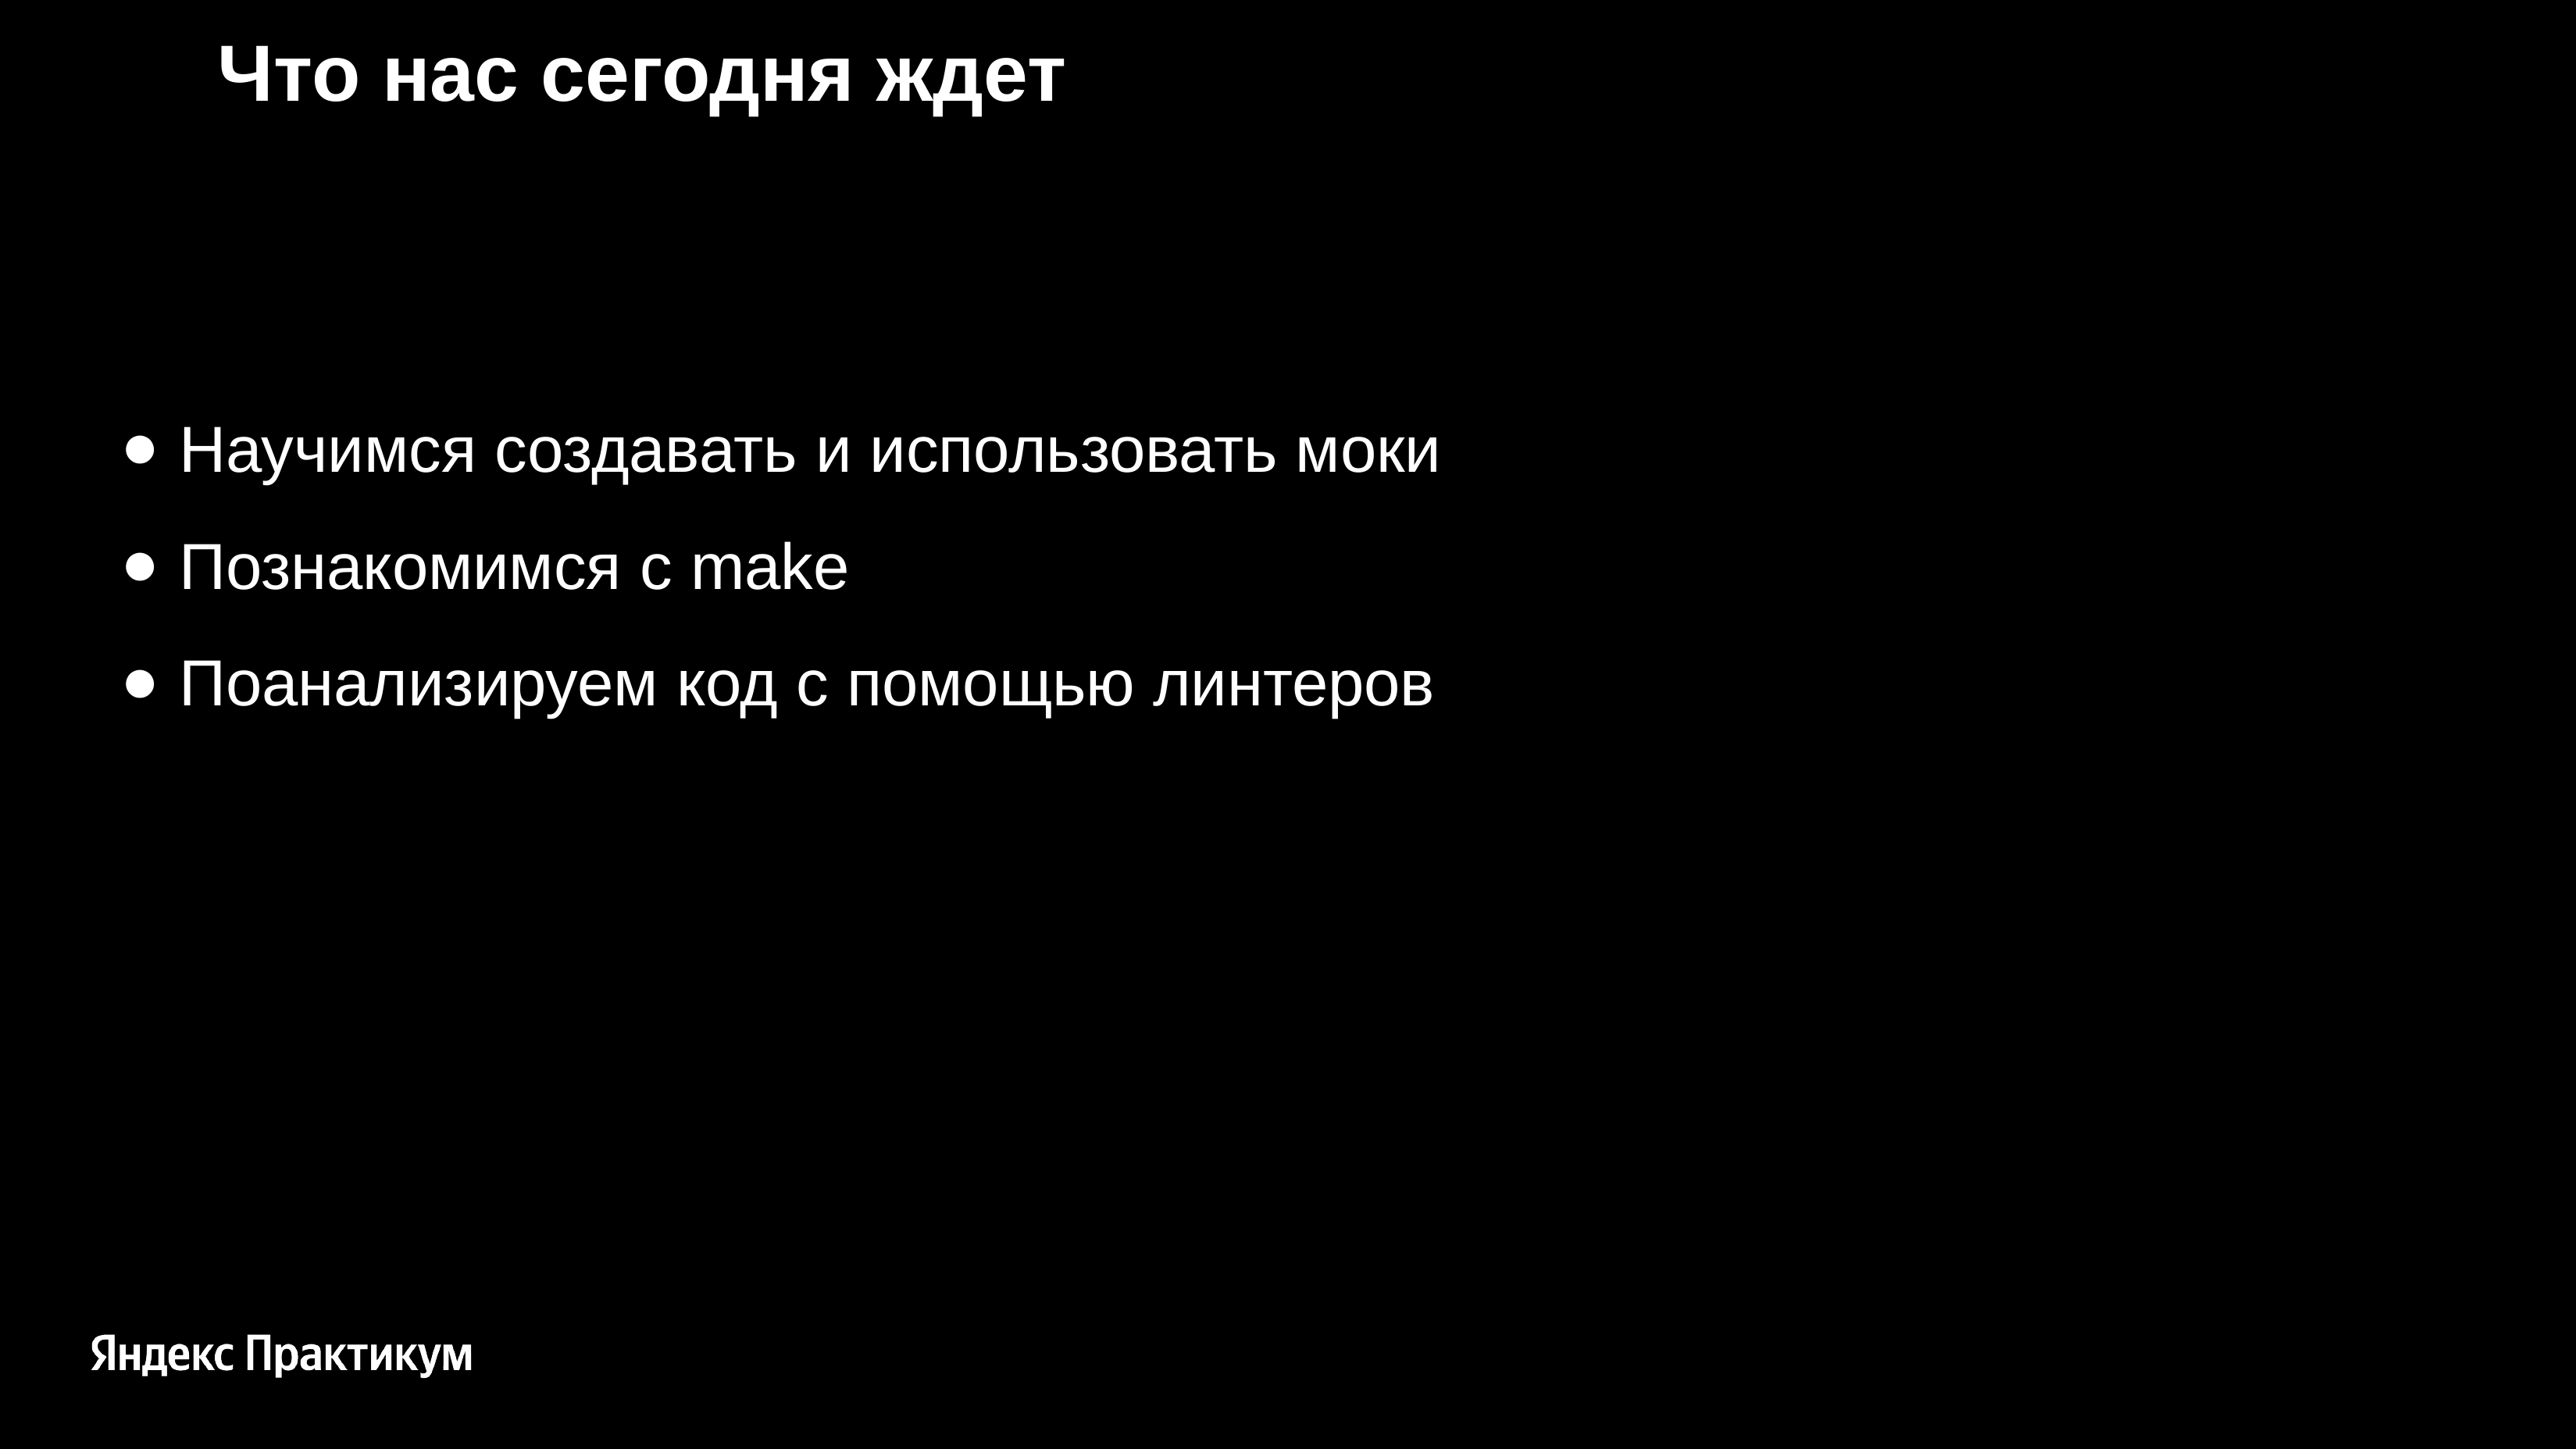

# Что нас сегодня ждет
Научимся создавать и использовать моки
Познакомимся с make
Поанализируем код с помощью линтеров